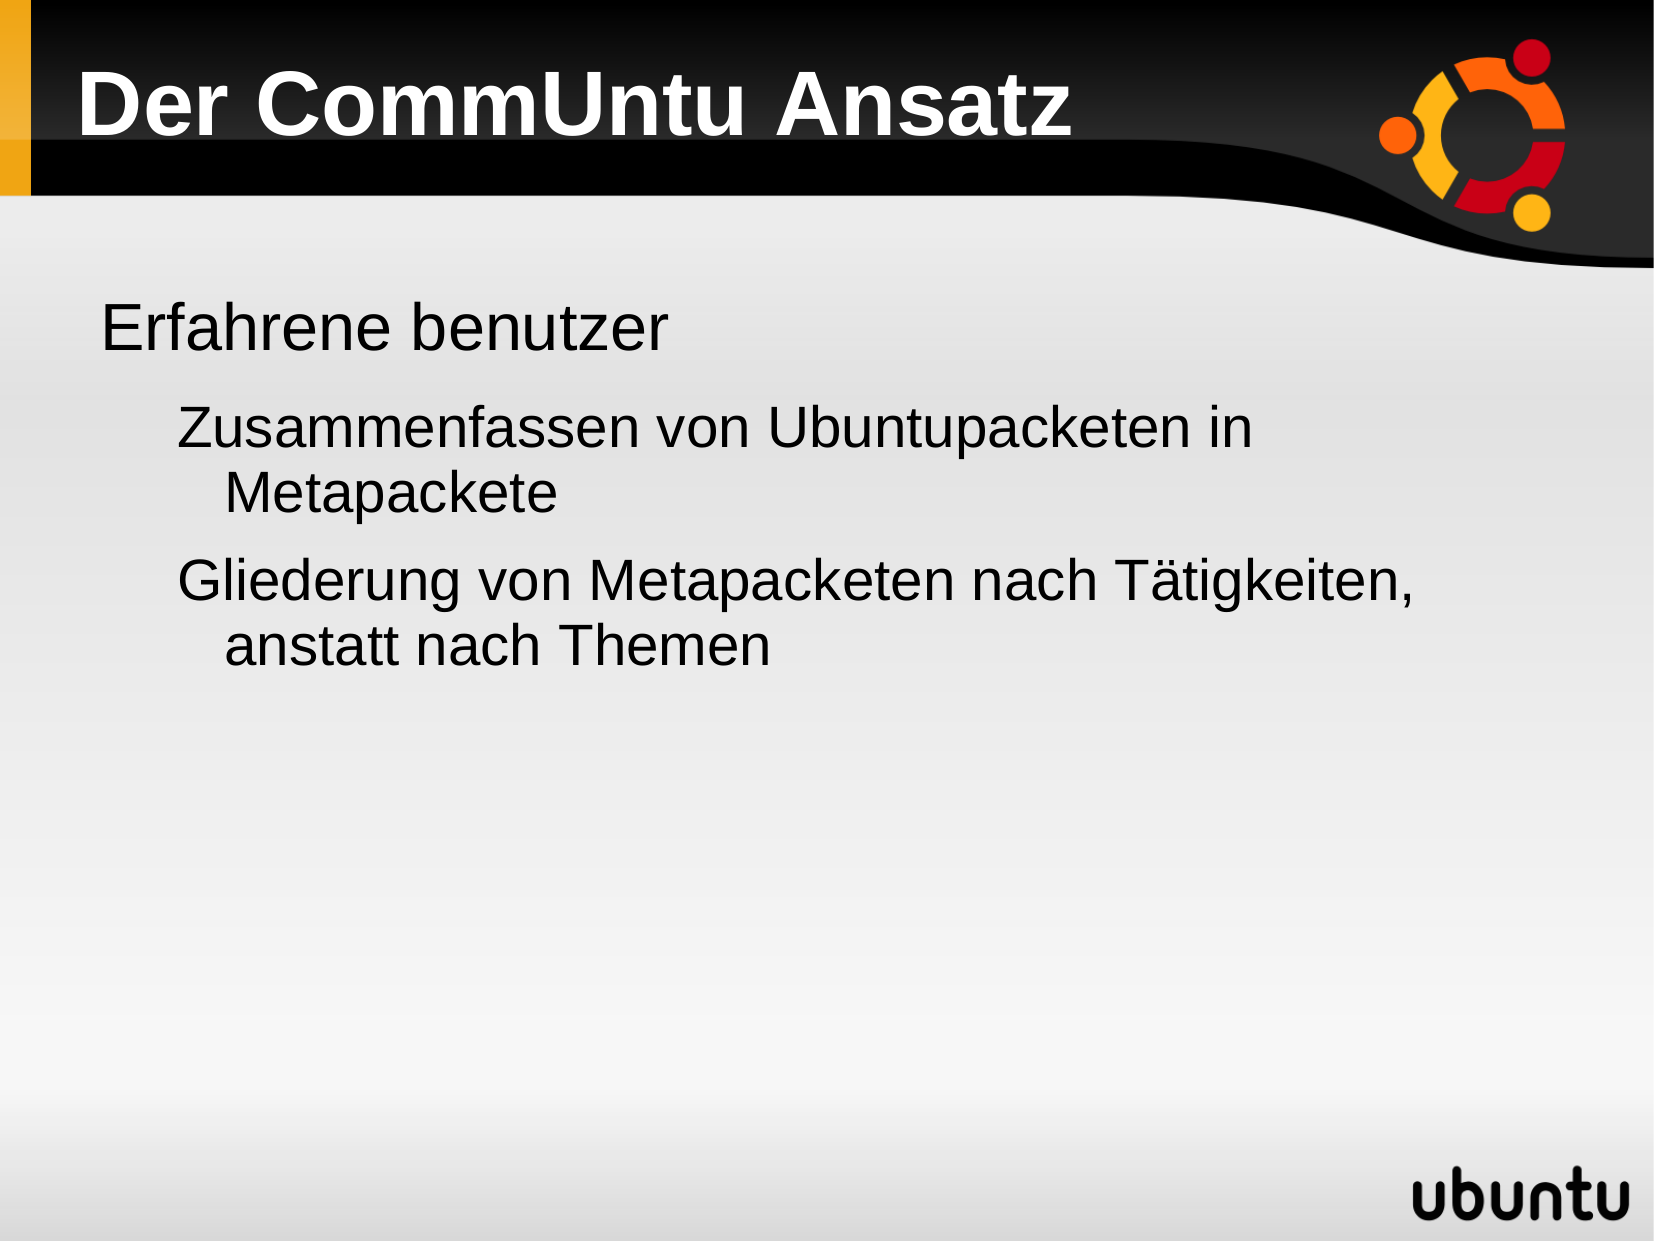

# Der CommUntu Ansatz
Erfahrene benutzer
Zusammenfassen von Ubuntupacketen in Metapackete
Gliederung von Metapacketen nach Tätigkeiten, anstatt nach Themen